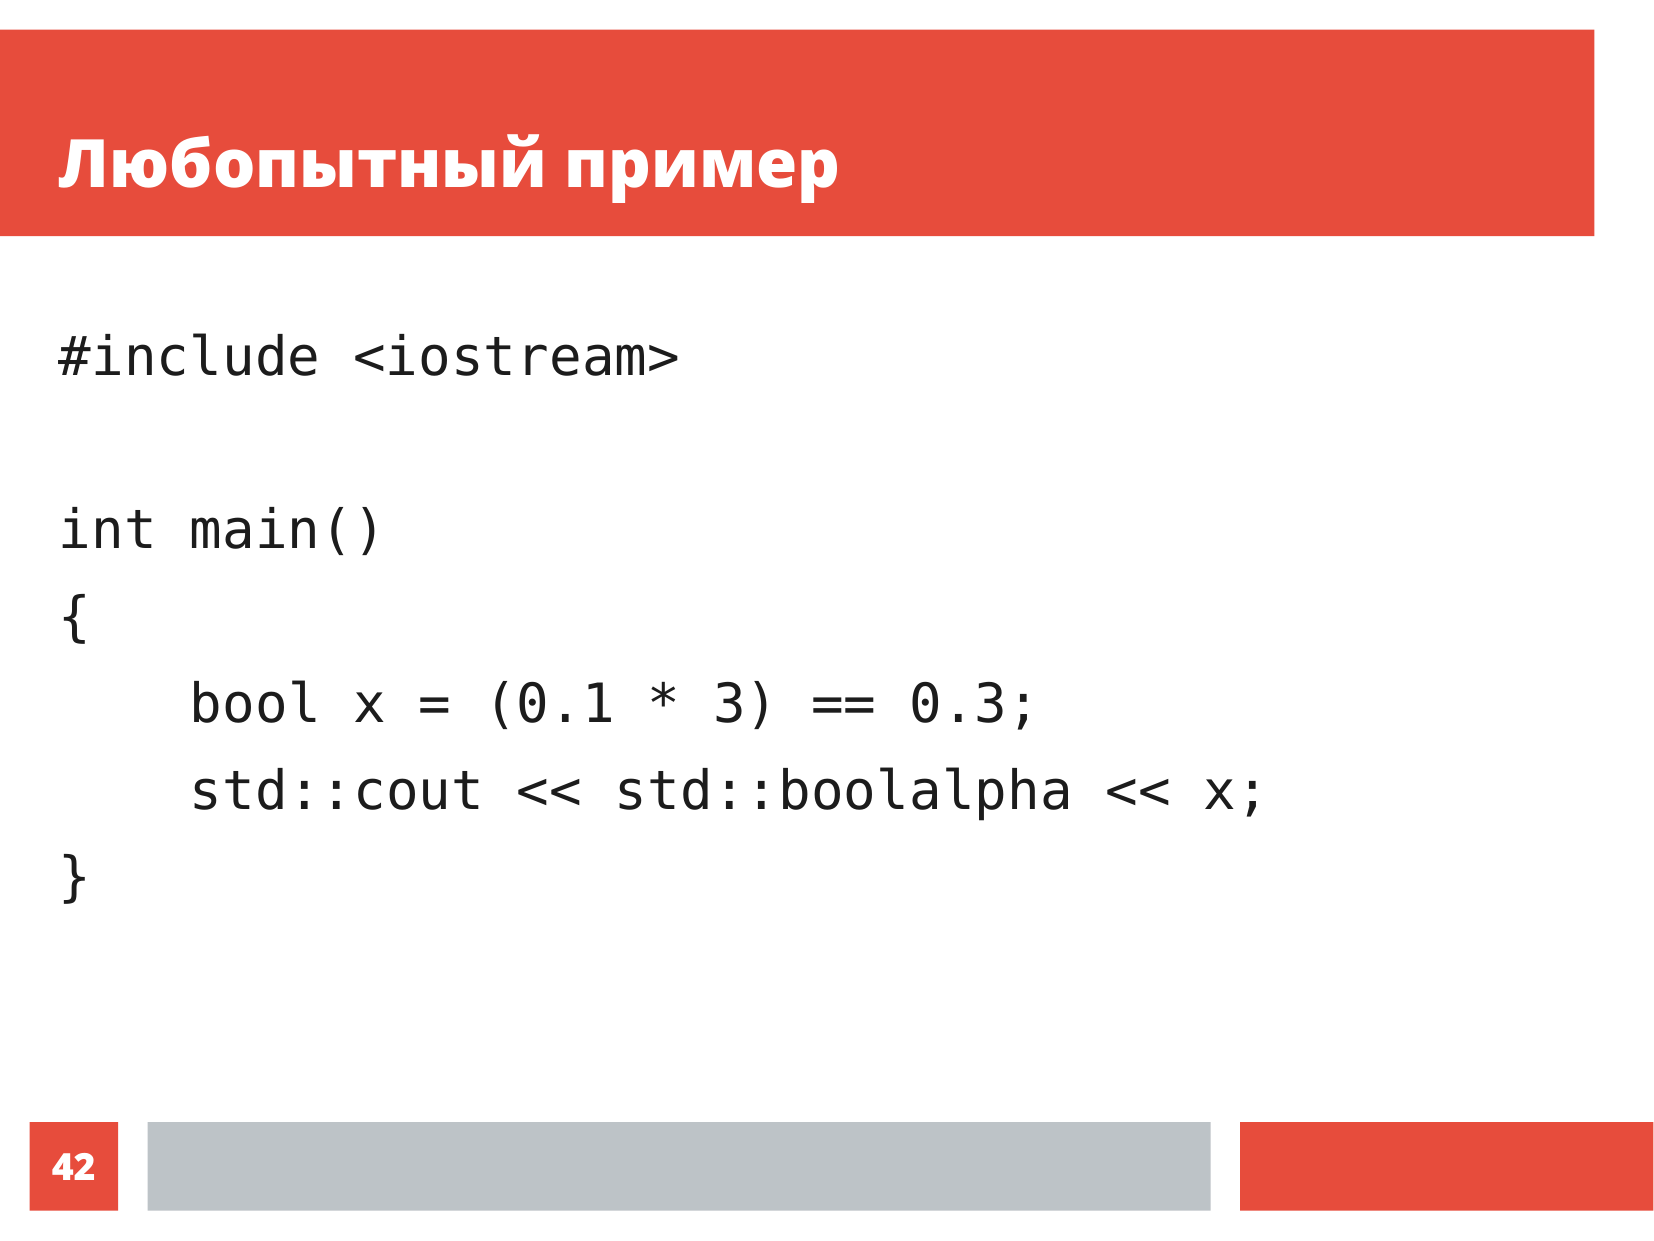

# Любопытный пример
#include <iostream>
int main()
{
 bool x = (0.1 * 3) == 0.3;
 std::cout << std::boolalpha << x;
}
42